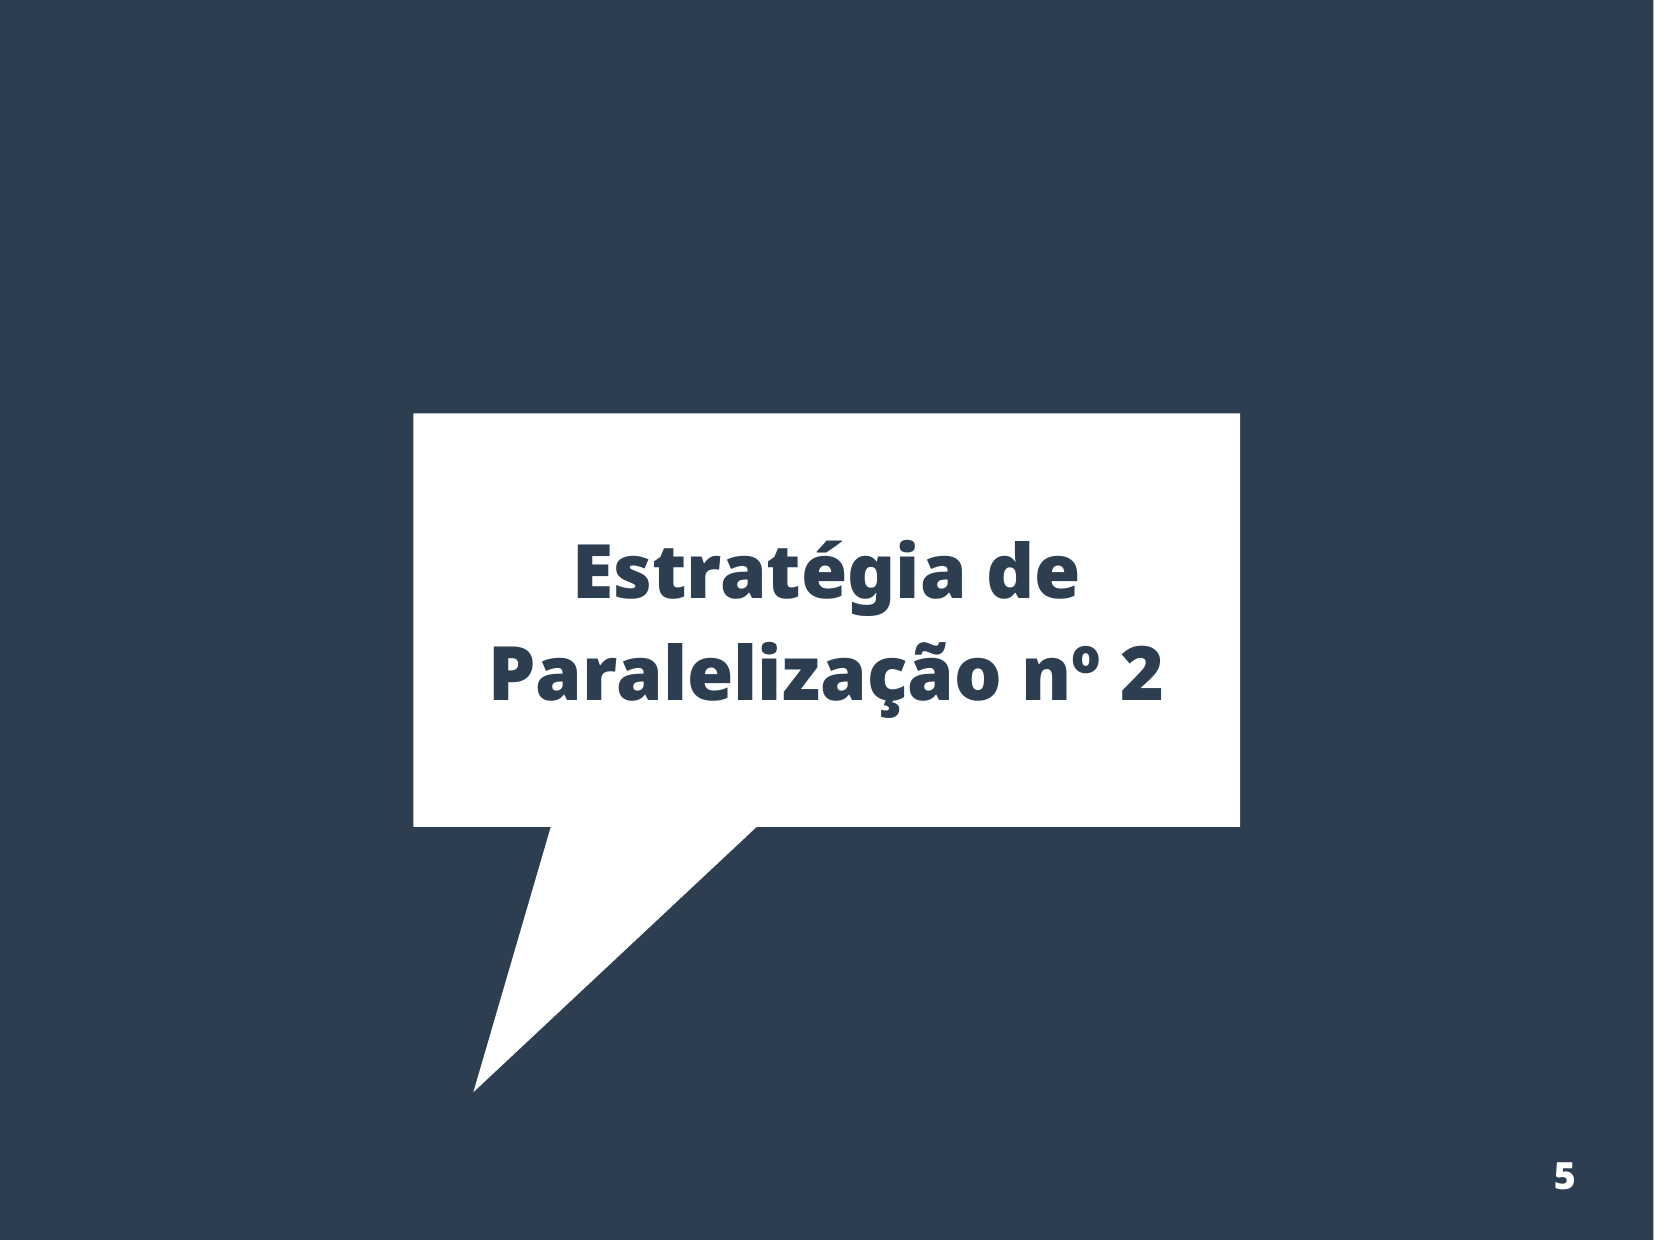

# Estratégia de Paralelização nº 2
5